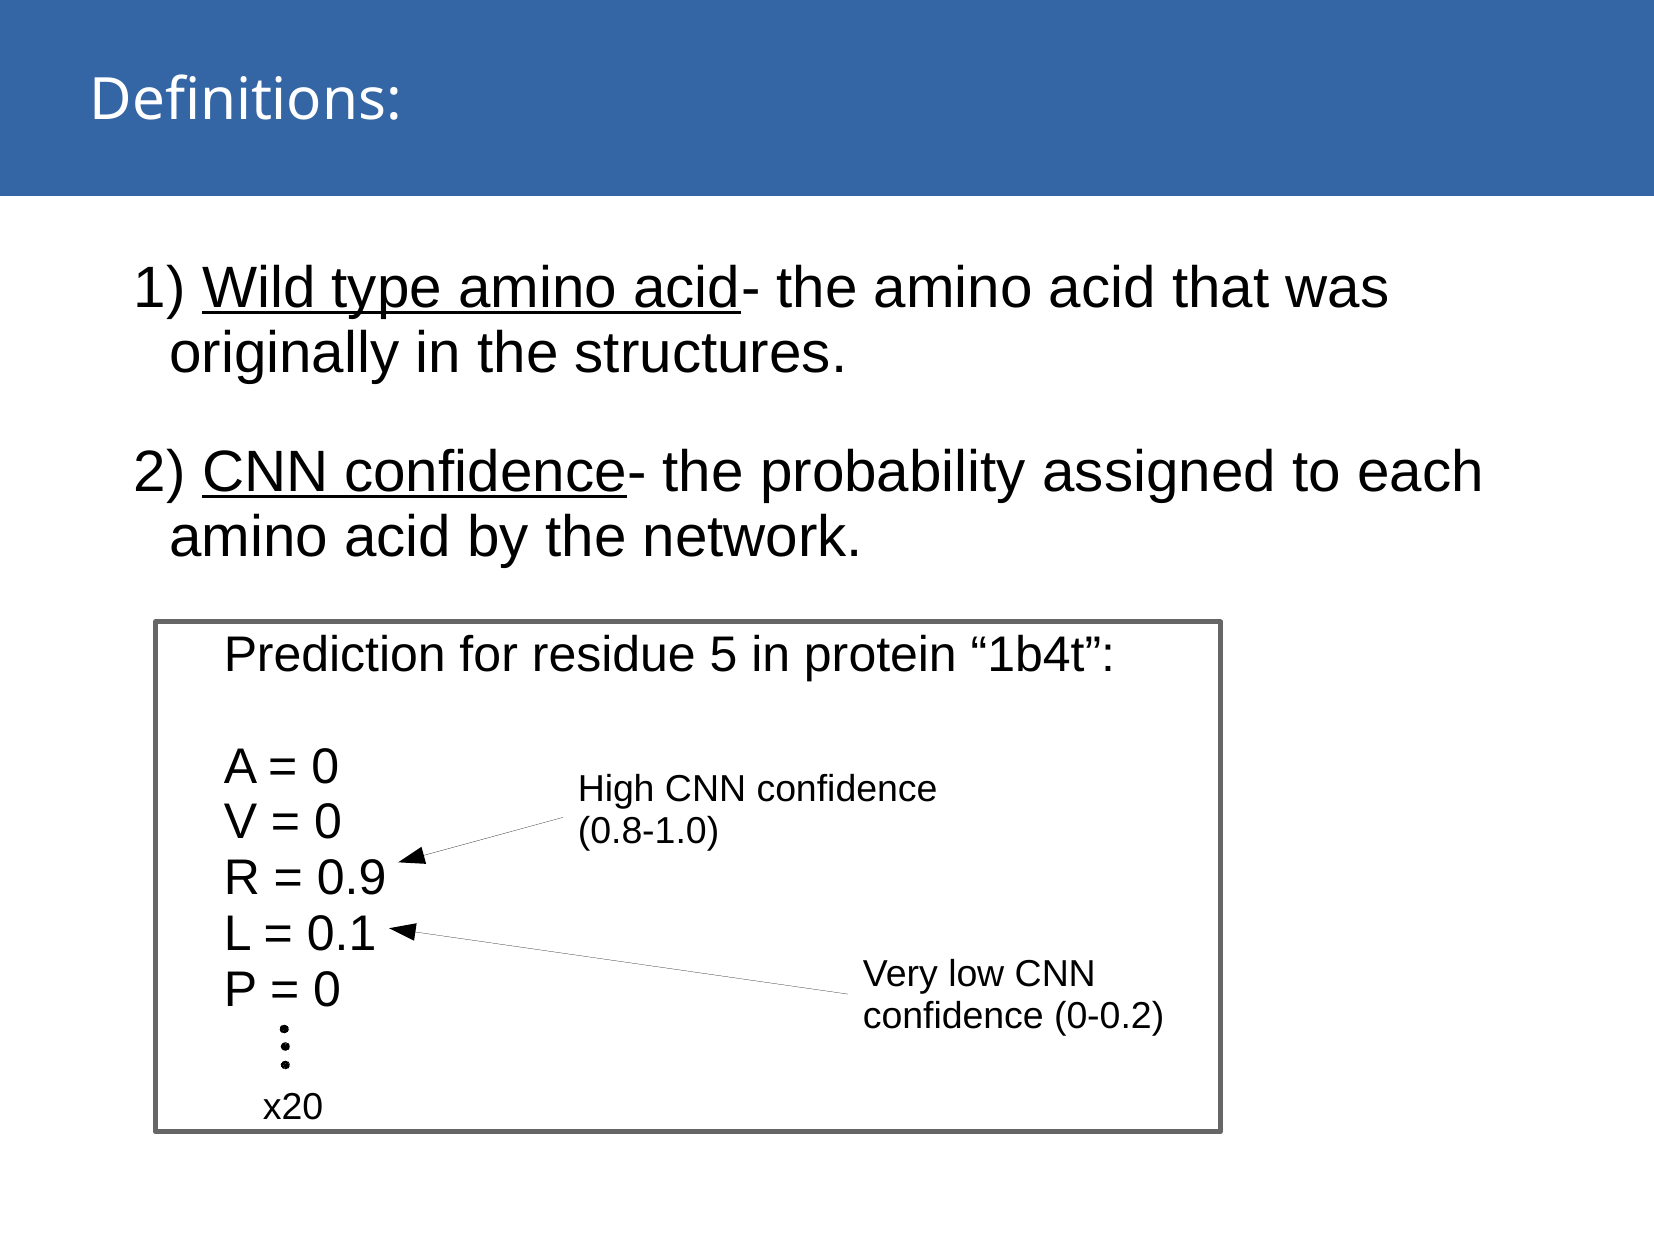

Definitions:
 Wild type amino acid- the amino acid that was originally in the structures.
 CNN confidence- the probability assigned to each amino acid by the network.
Prediction for residue 5 in protein “1b4t”:
A = 0
V = 0
R = 0.9
L = 0.1
P = 0
High CNN confidence (0.8-1.0)
Very low CNN confidence (0-0.2)
x20